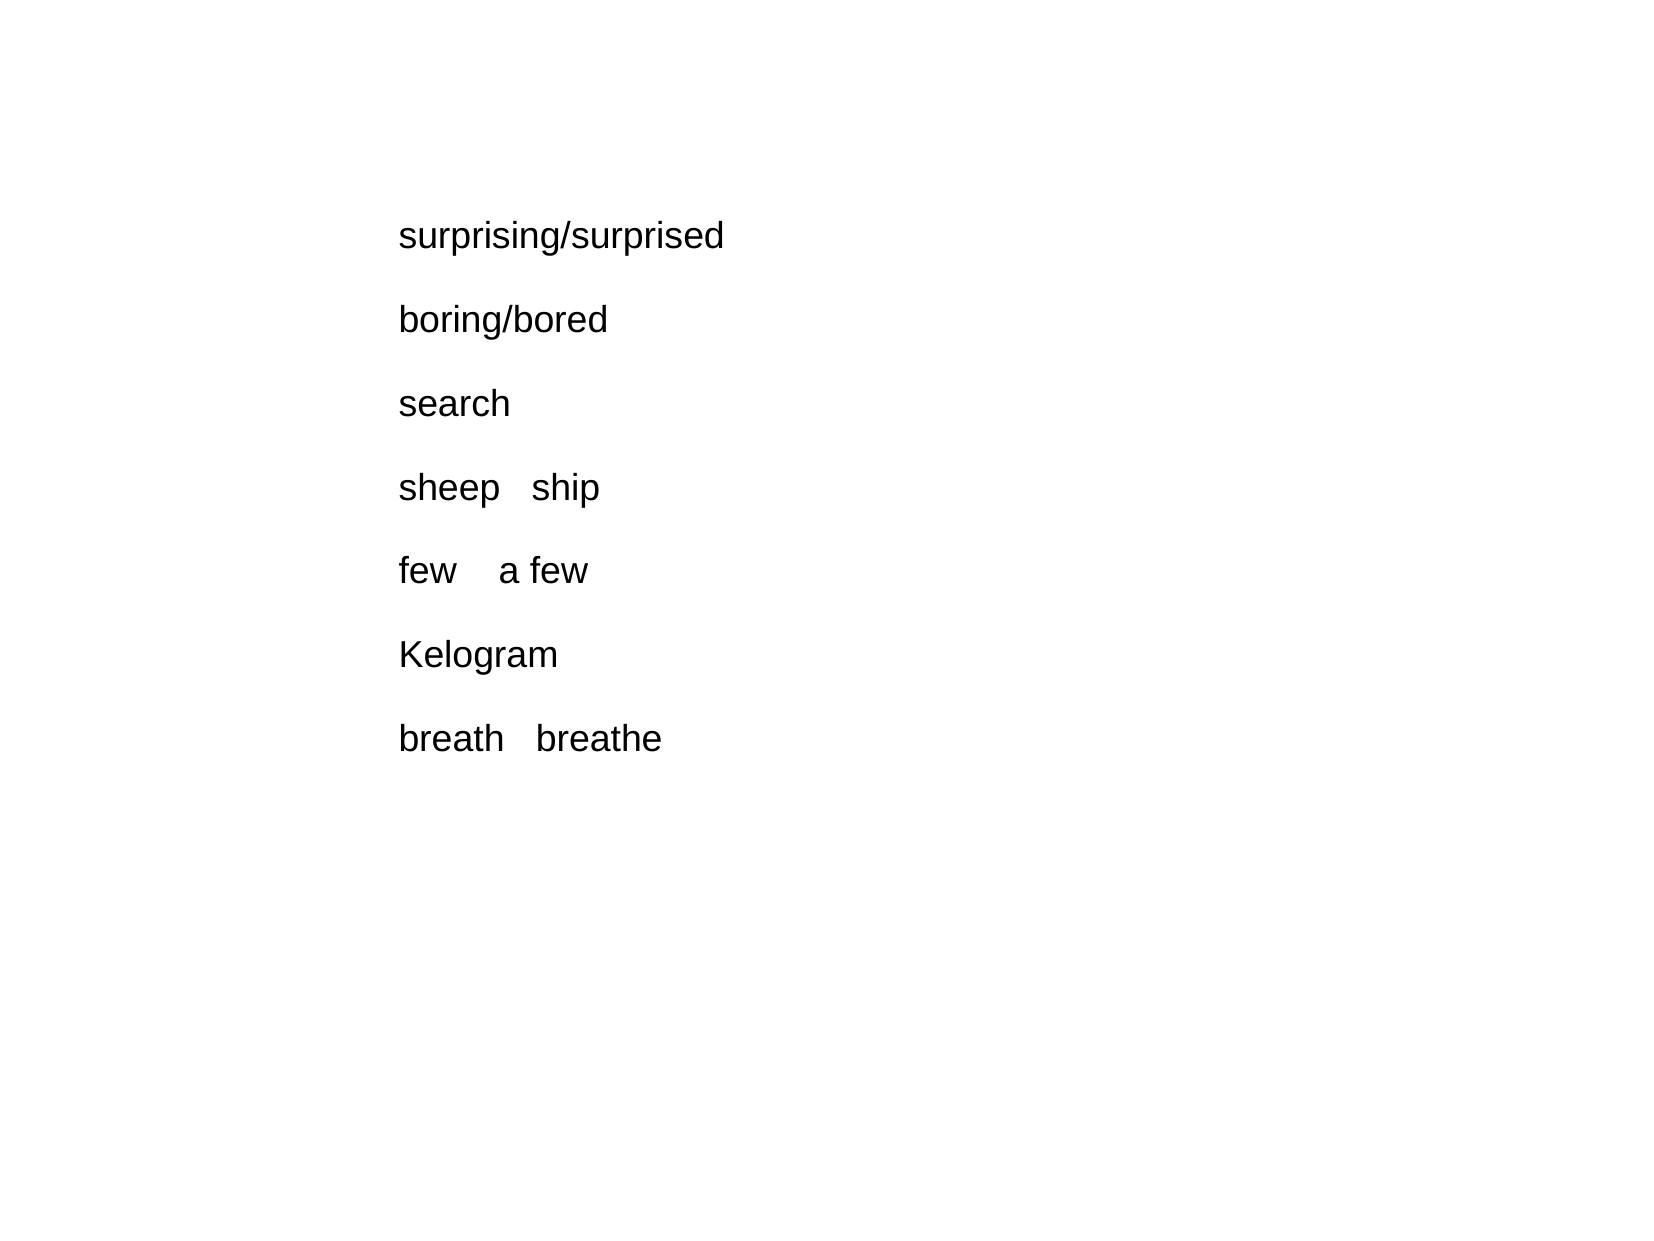

surprising/surprised
boring/bored
search
sheep ship
few a few
Kelogram
breath breathe